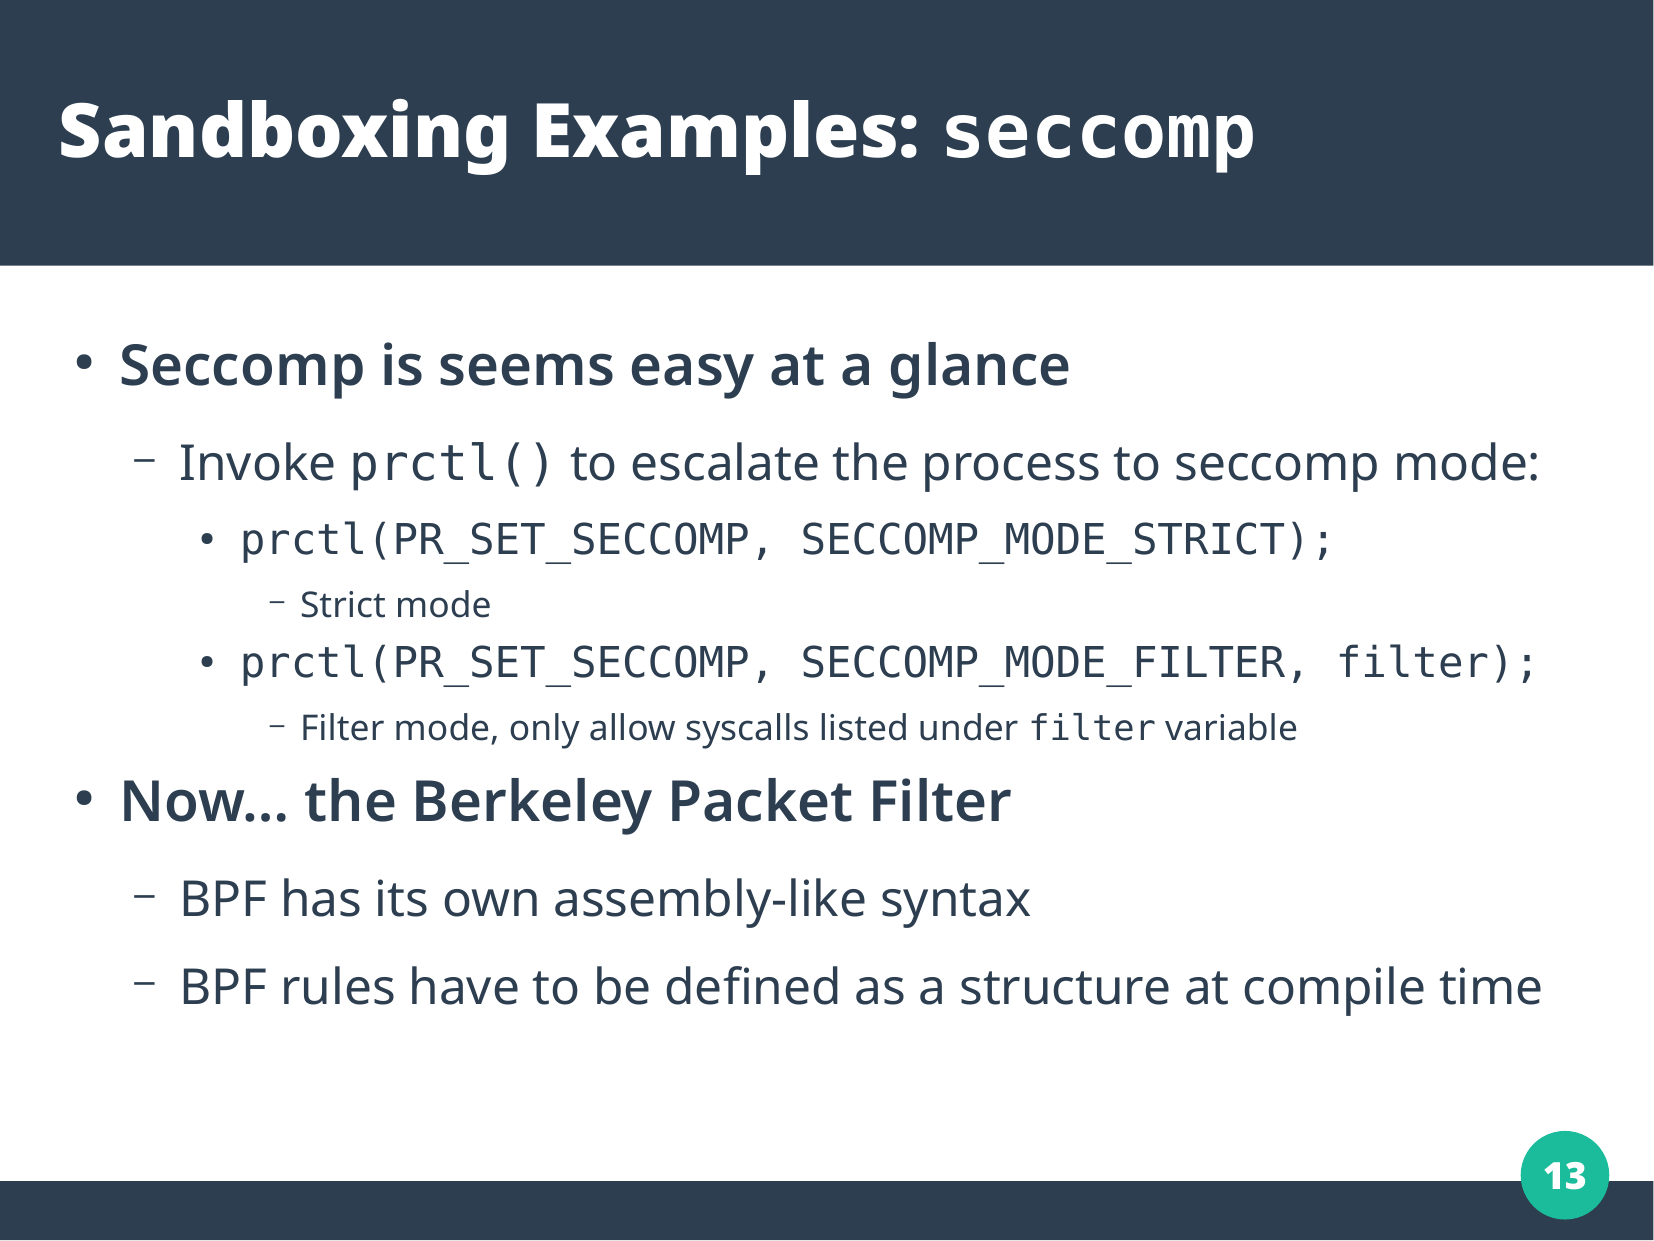

# Sandboxing Examples: seccomp
Seccomp is seems easy at a glance
Invoke prctl() to escalate the process to seccomp mode:
prctl(PR_SET_SECCOMP, SECCOMP_MODE_STRICT);
Strict mode
prctl(PR_SET_SECCOMP, SECCOMP_MODE_FILTER, filter);
Filter mode, only allow syscalls listed under filter variable
Now… the Berkeley Packet Filter
BPF has its own assembly-like syntax
BPF rules have to be defined as a structure at compile time
13